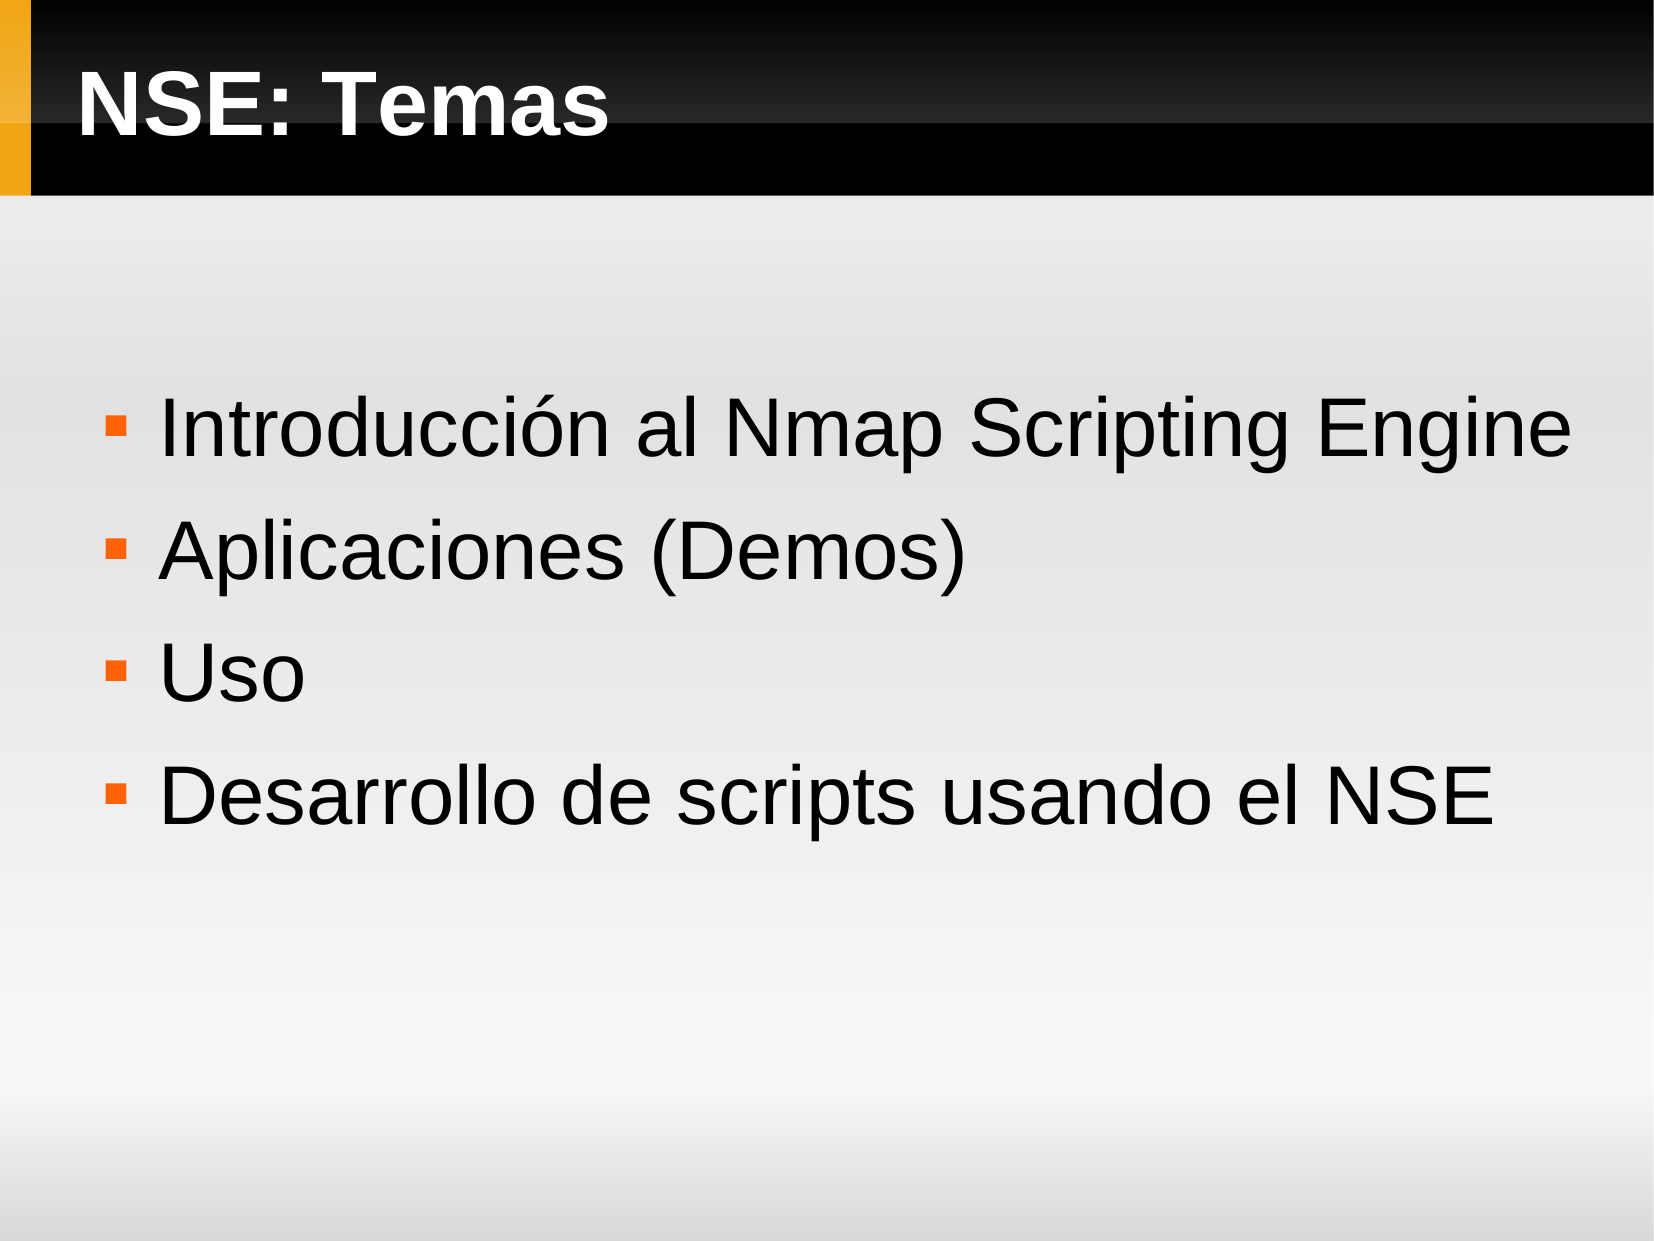

# NSE: Temas
Introducción al Nmap Scripting Engine
Aplicaciones (Demos)
Uso
Desarrollo de scripts usando el NSE